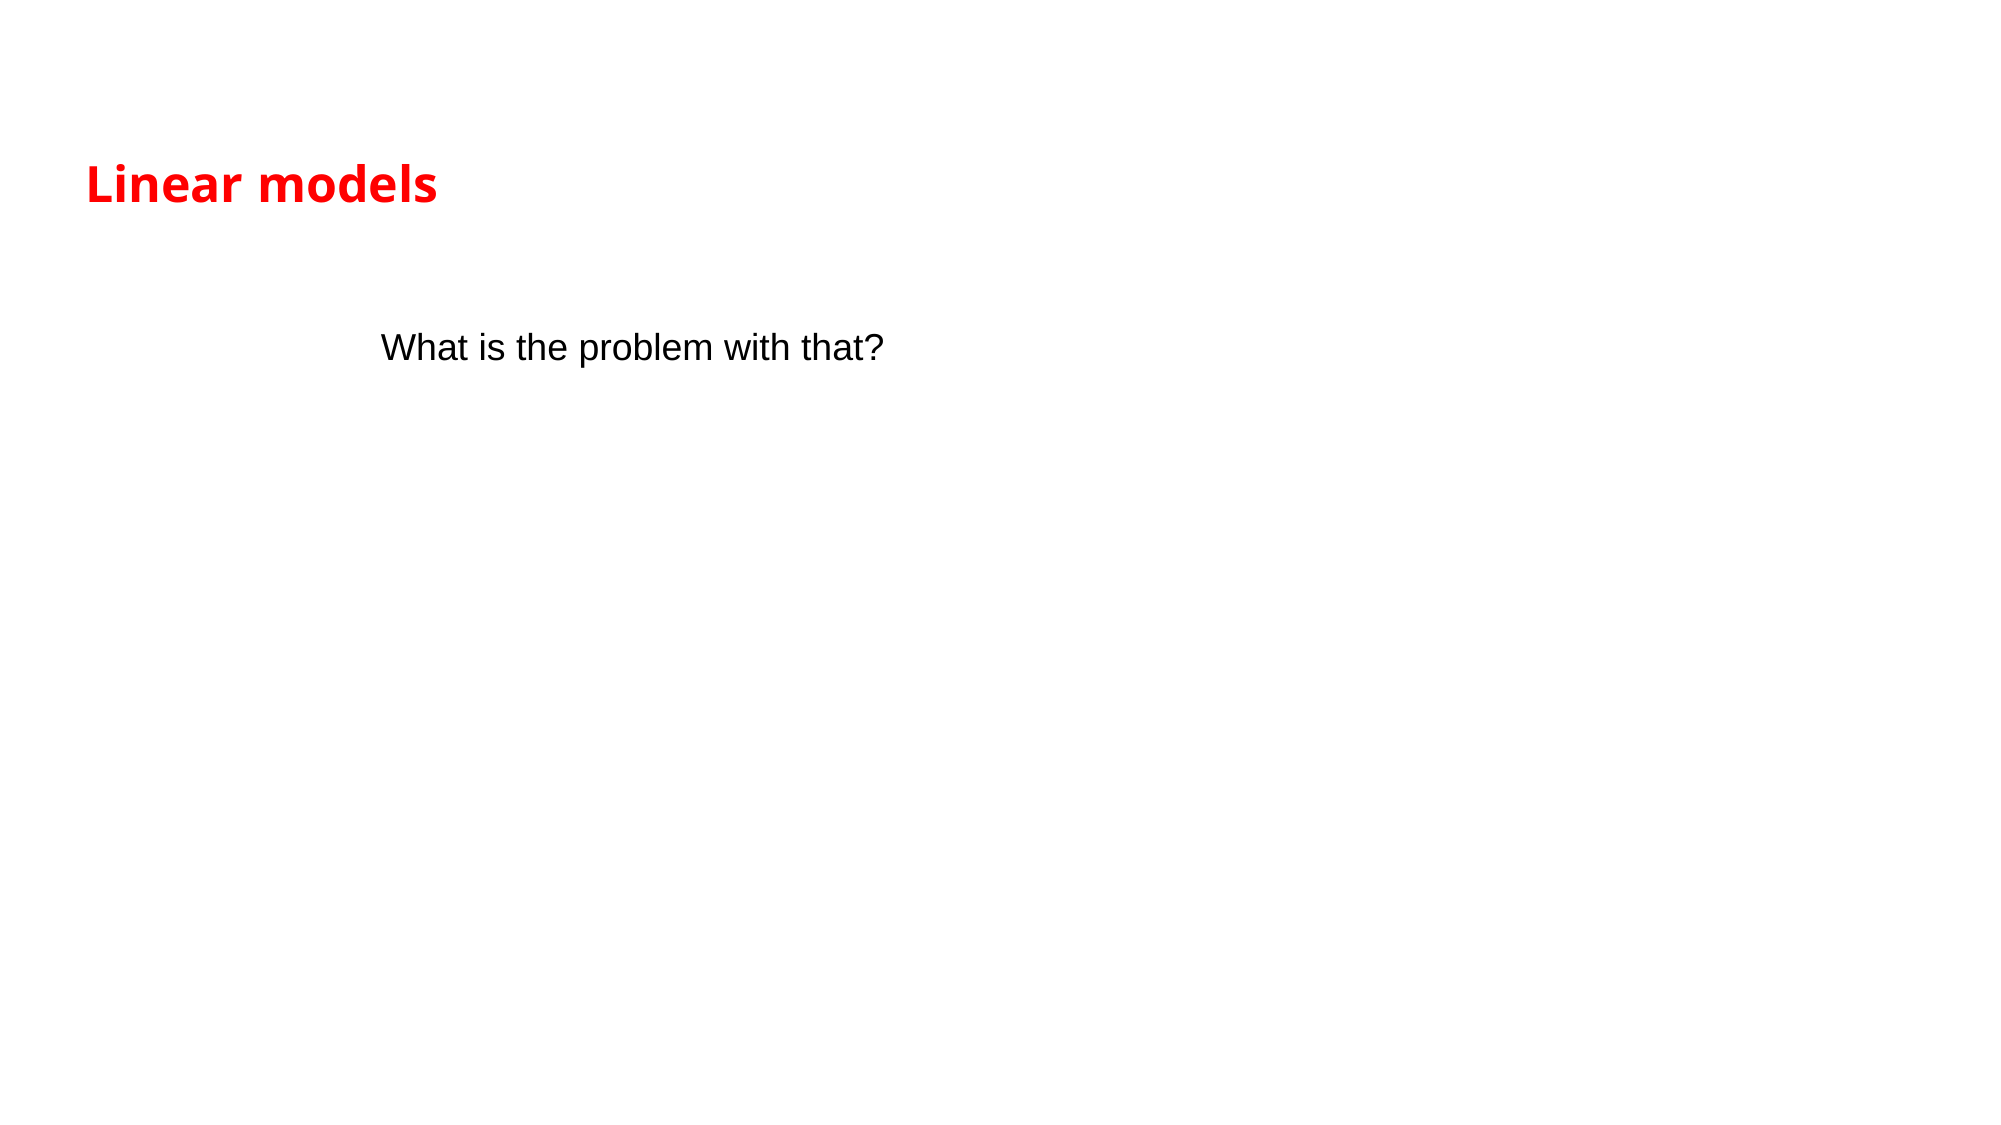

Linear models
What is the problem with that?